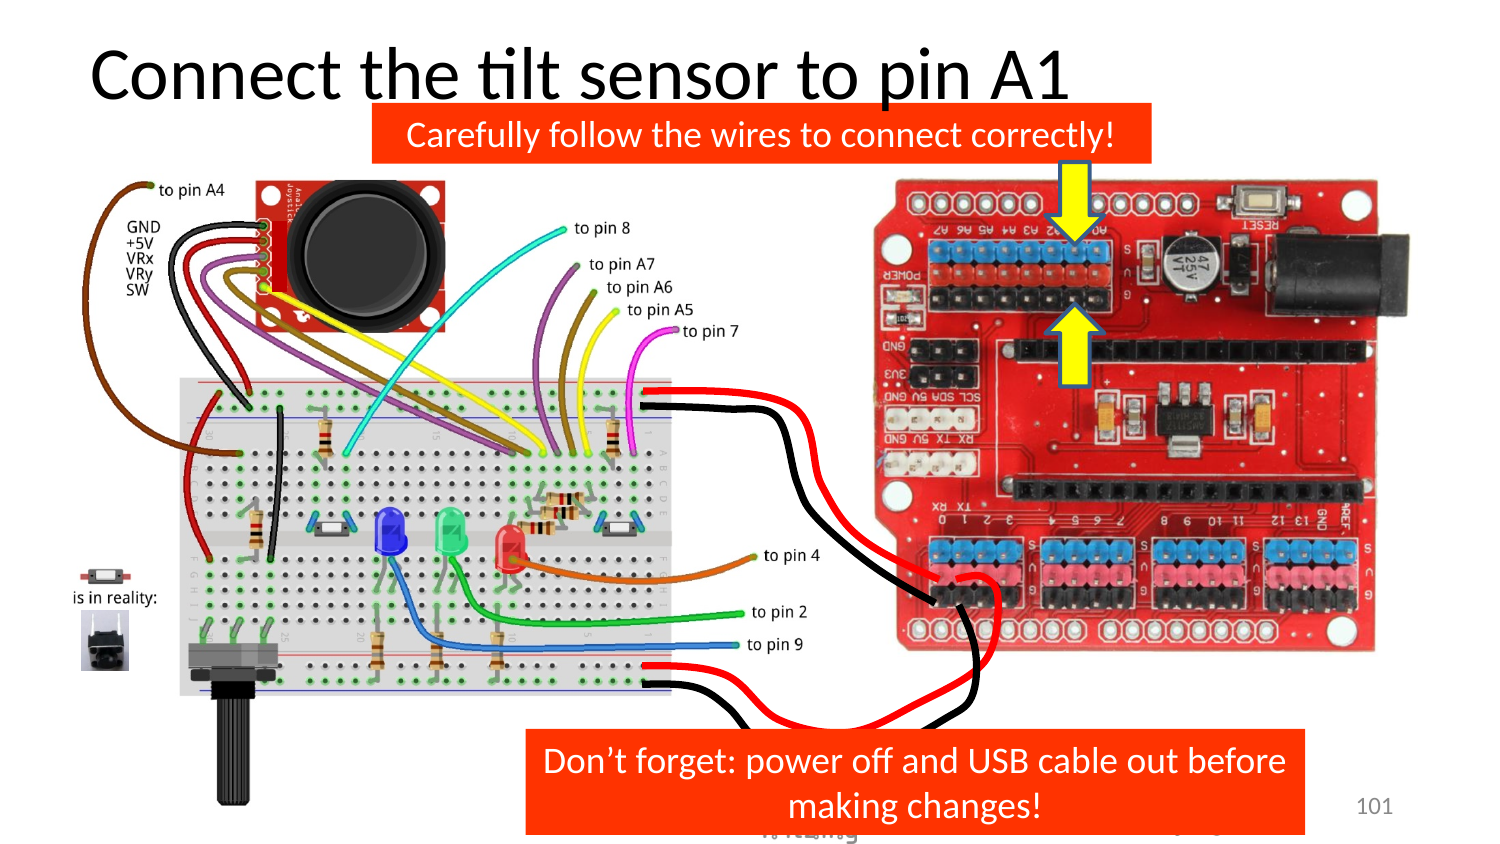

# Connect the tilt sensor to pin A1
Carefully follow the wires to connect correctly!
Don’t forget: power off and USB cable out before making changes!